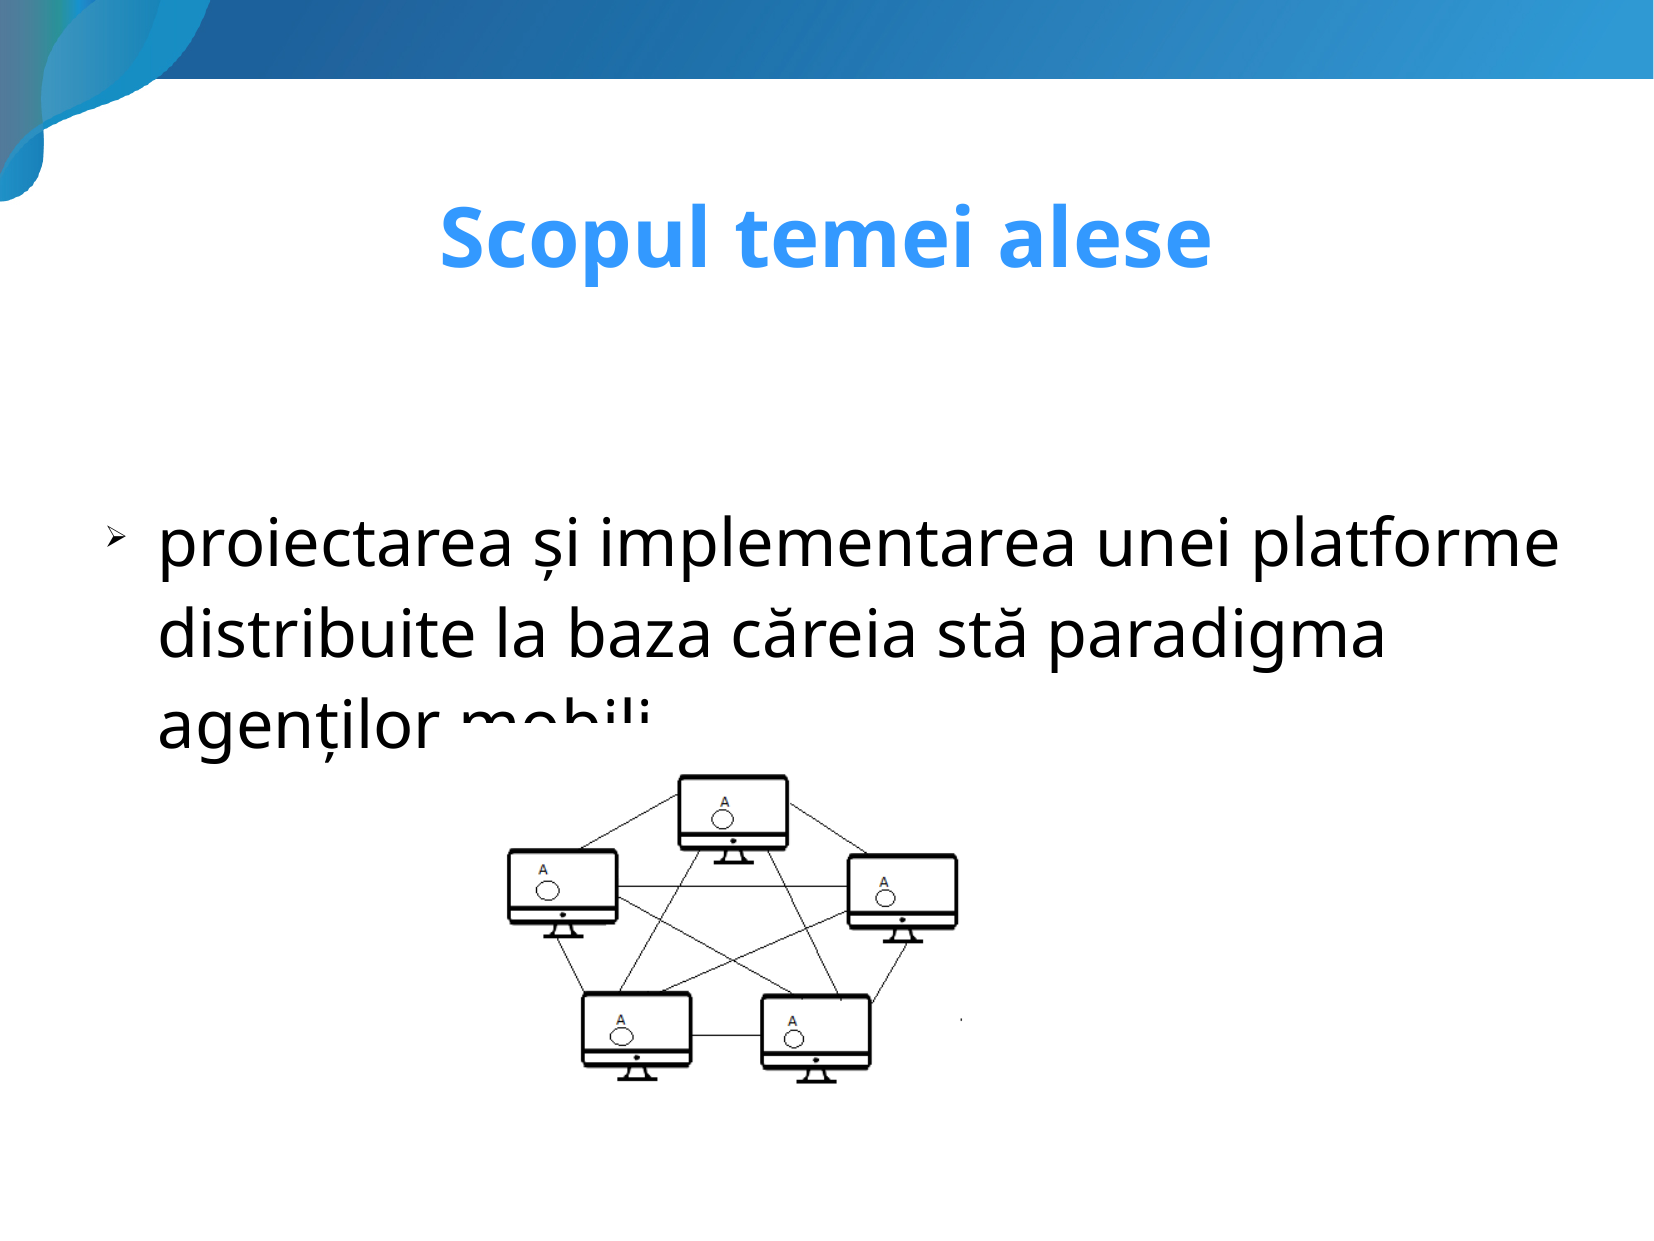

# Scopul temei alese
proiectarea și implementarea unei platforme distribuite la baza căreia stă paradigma agenților mobili.